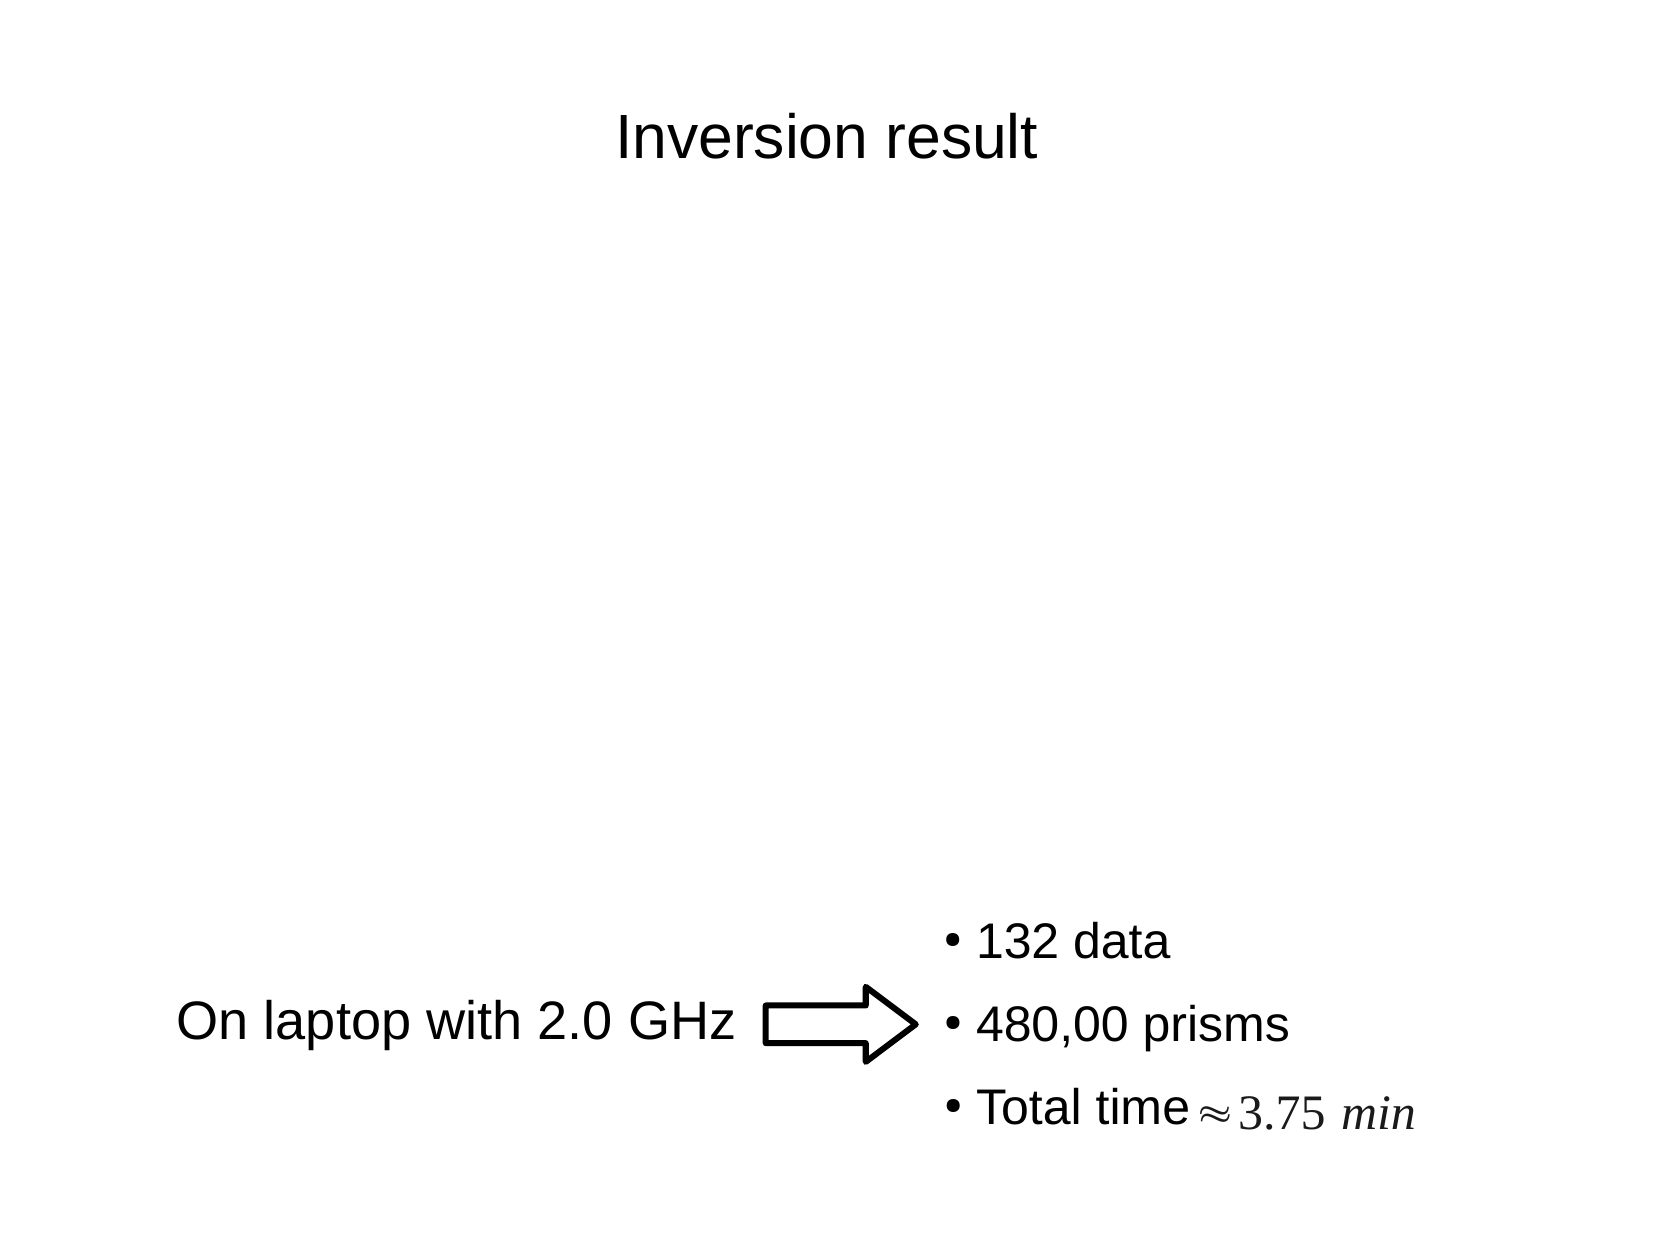

Inversion result
 132 data
On laptop with 2.0 GHz
 480,00 prisms
 Total time